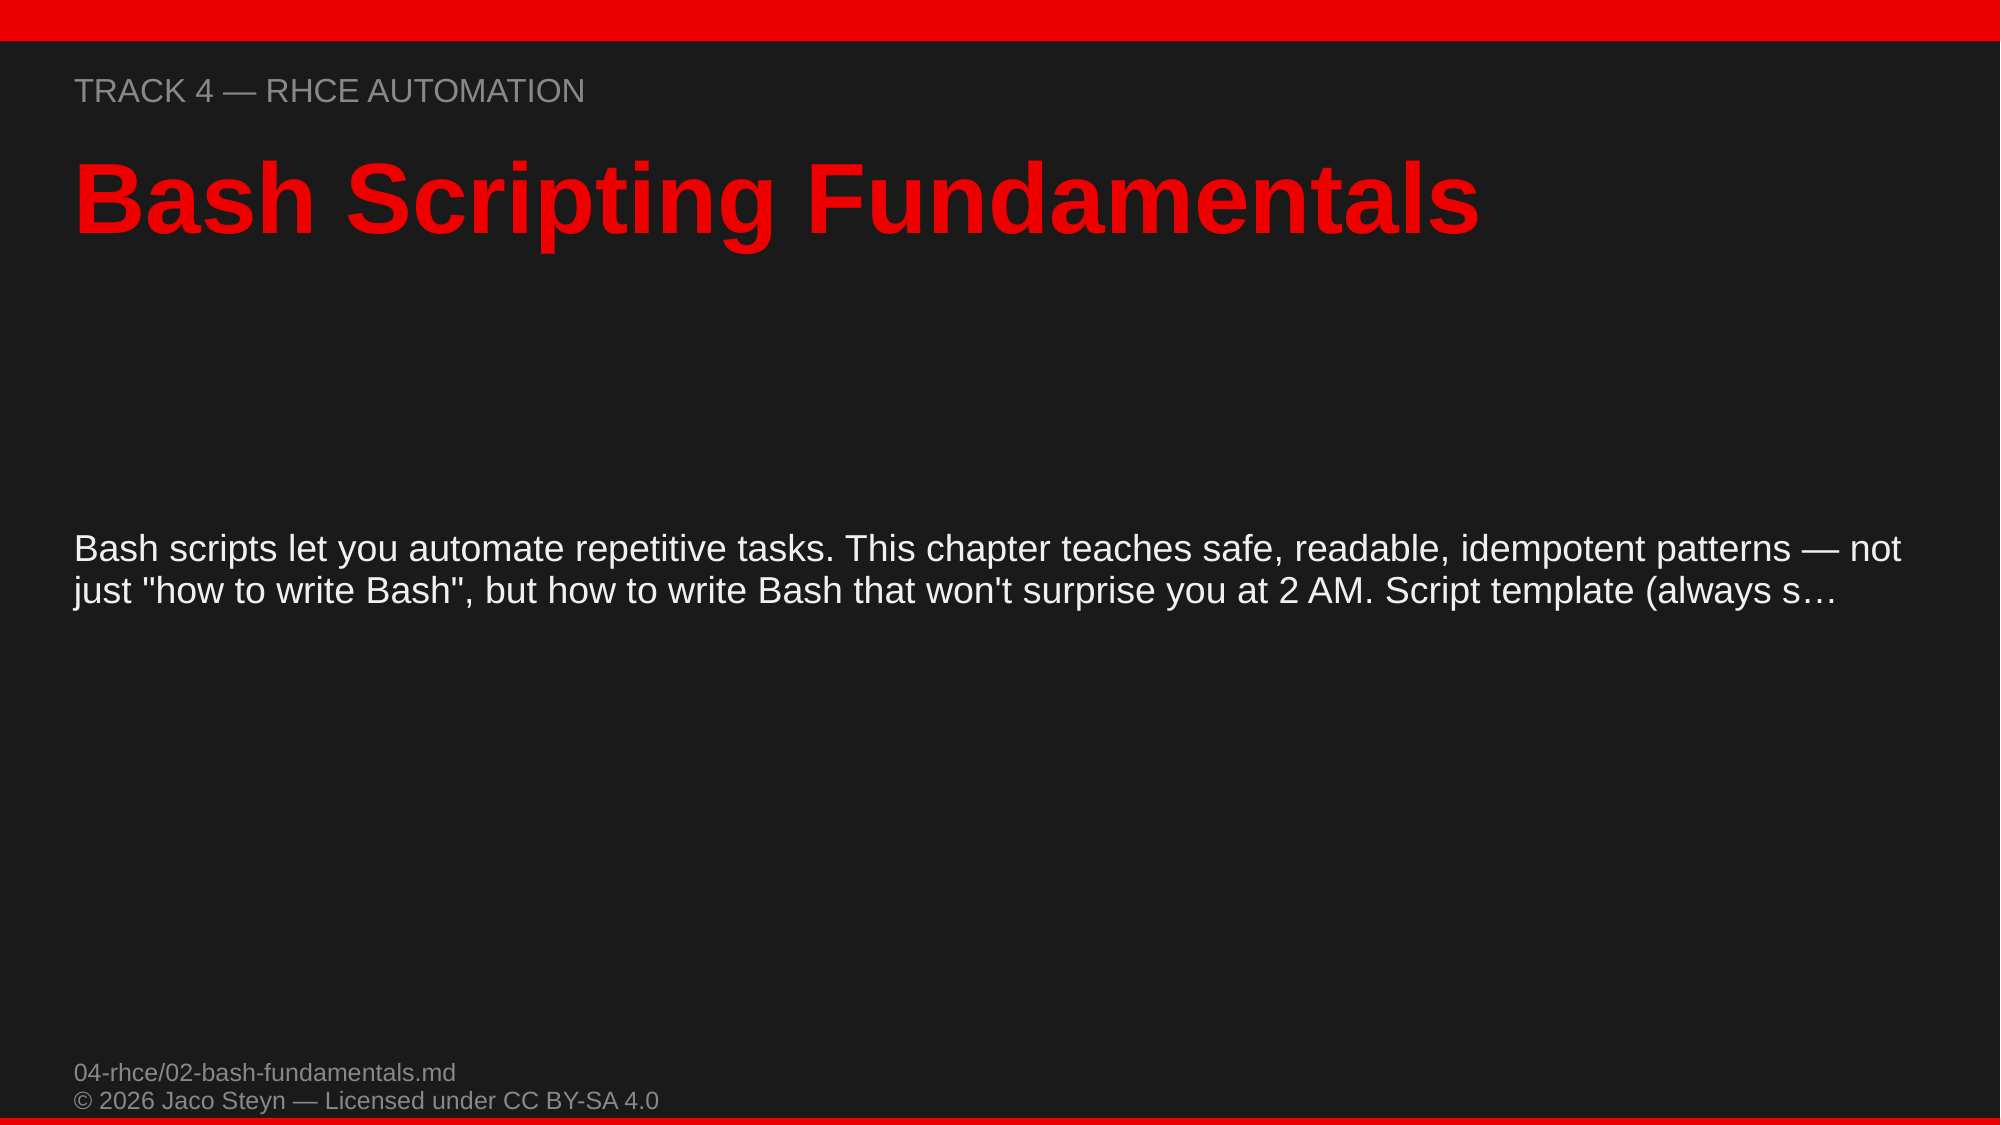

TRACK 4 — RHCE AUTOMATION
Bash Scripting Fundamentals
Bash scripts let you automate repetitive tasks. This chapter teaches safe, readable, idempotent patterns — not just "how to write Bash", but how to write Bash that won't surprise you at 2 AM. Script template (always s…
04-rhce/02-bash-fundamentals.md
© 2026 Jaco Steyn — Licensed under CC BY-SA 4.0